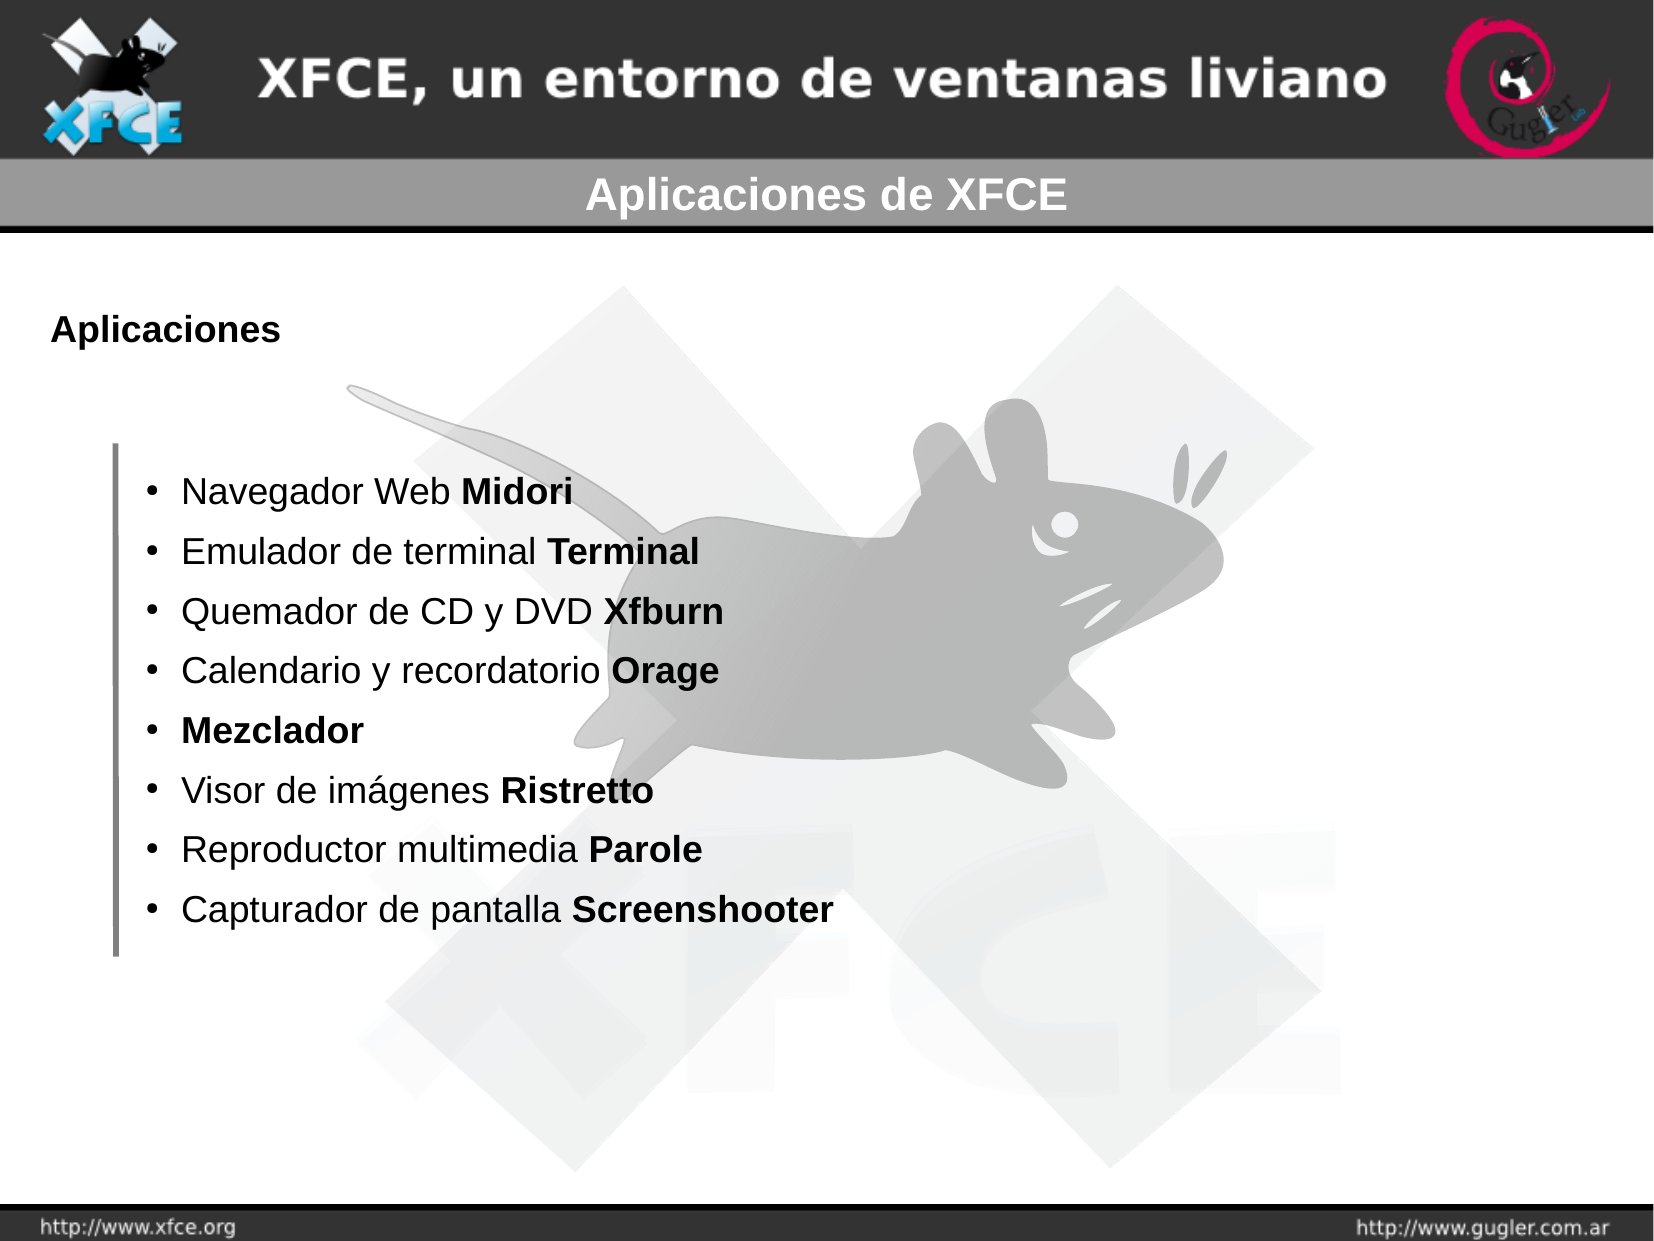

Aplicaciones de XFCE
Aplicaciones
Navegador Web Midori
Emulador de terminal Terminal
Quemador de CD y DVD Xfburn
Calendario y recordatorio Orage
Mezclador
Visor de imágenes Ristretto
Reproductor multimedia Parole
Capturador de pantalla Screenshooter